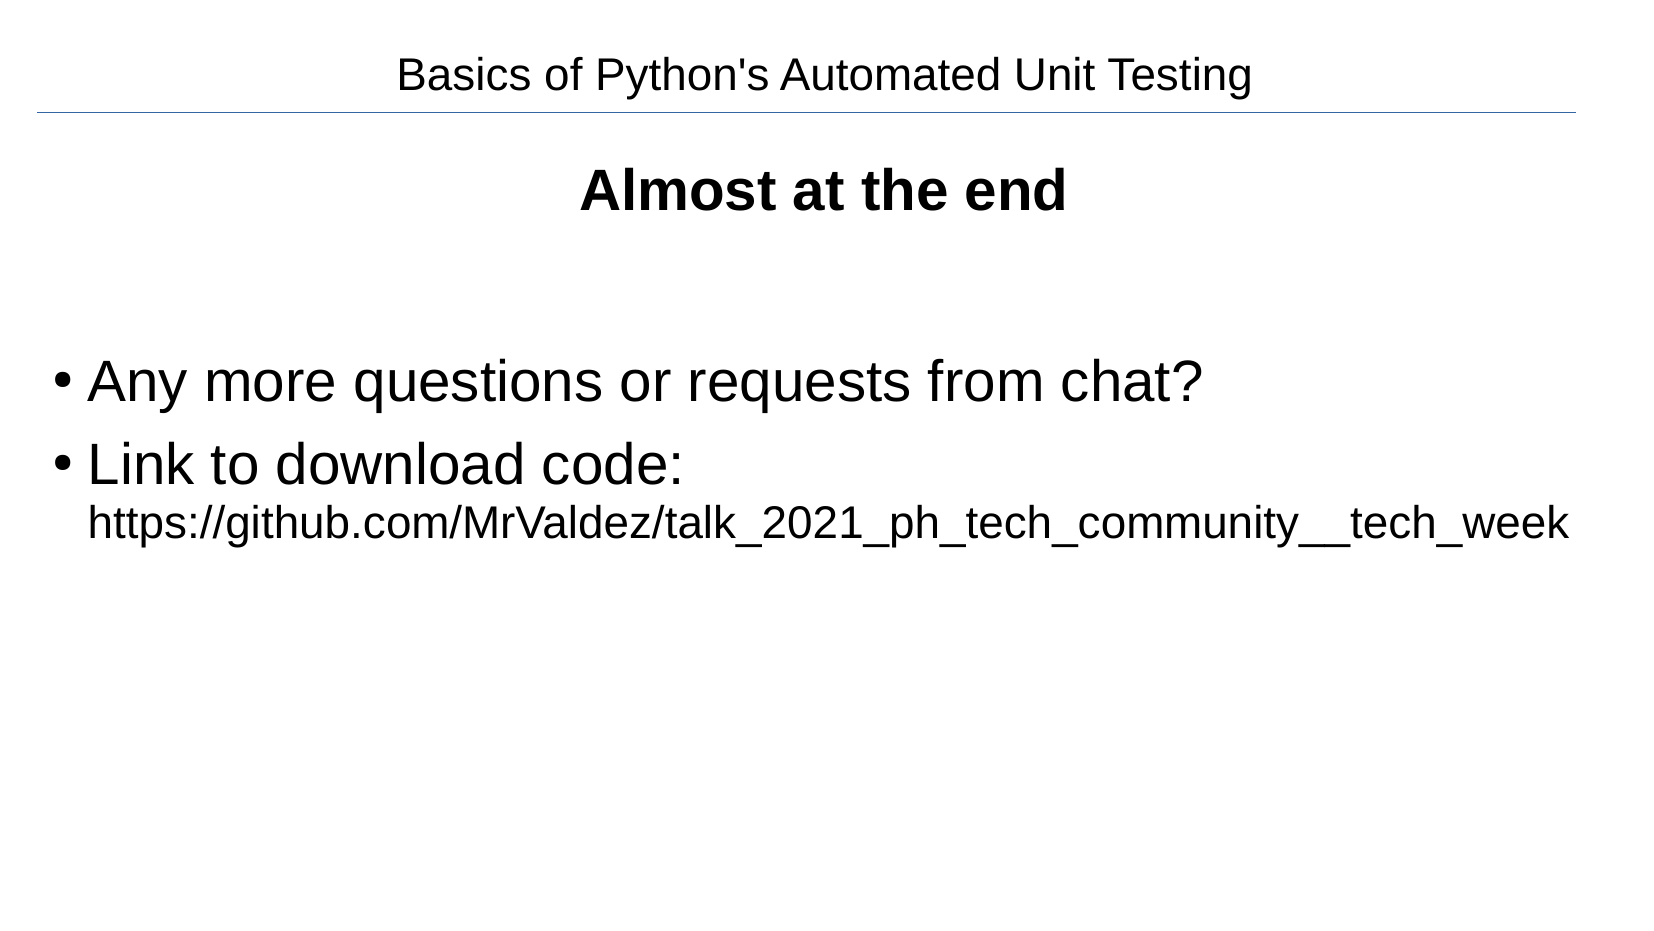

# Basics of Python's Automated Unit Testing
Almost at the end
Any more questions or requests from chat?
Link to download code: https://github.com/MrValdez/talk_2021_ph_tech_community__tech_week